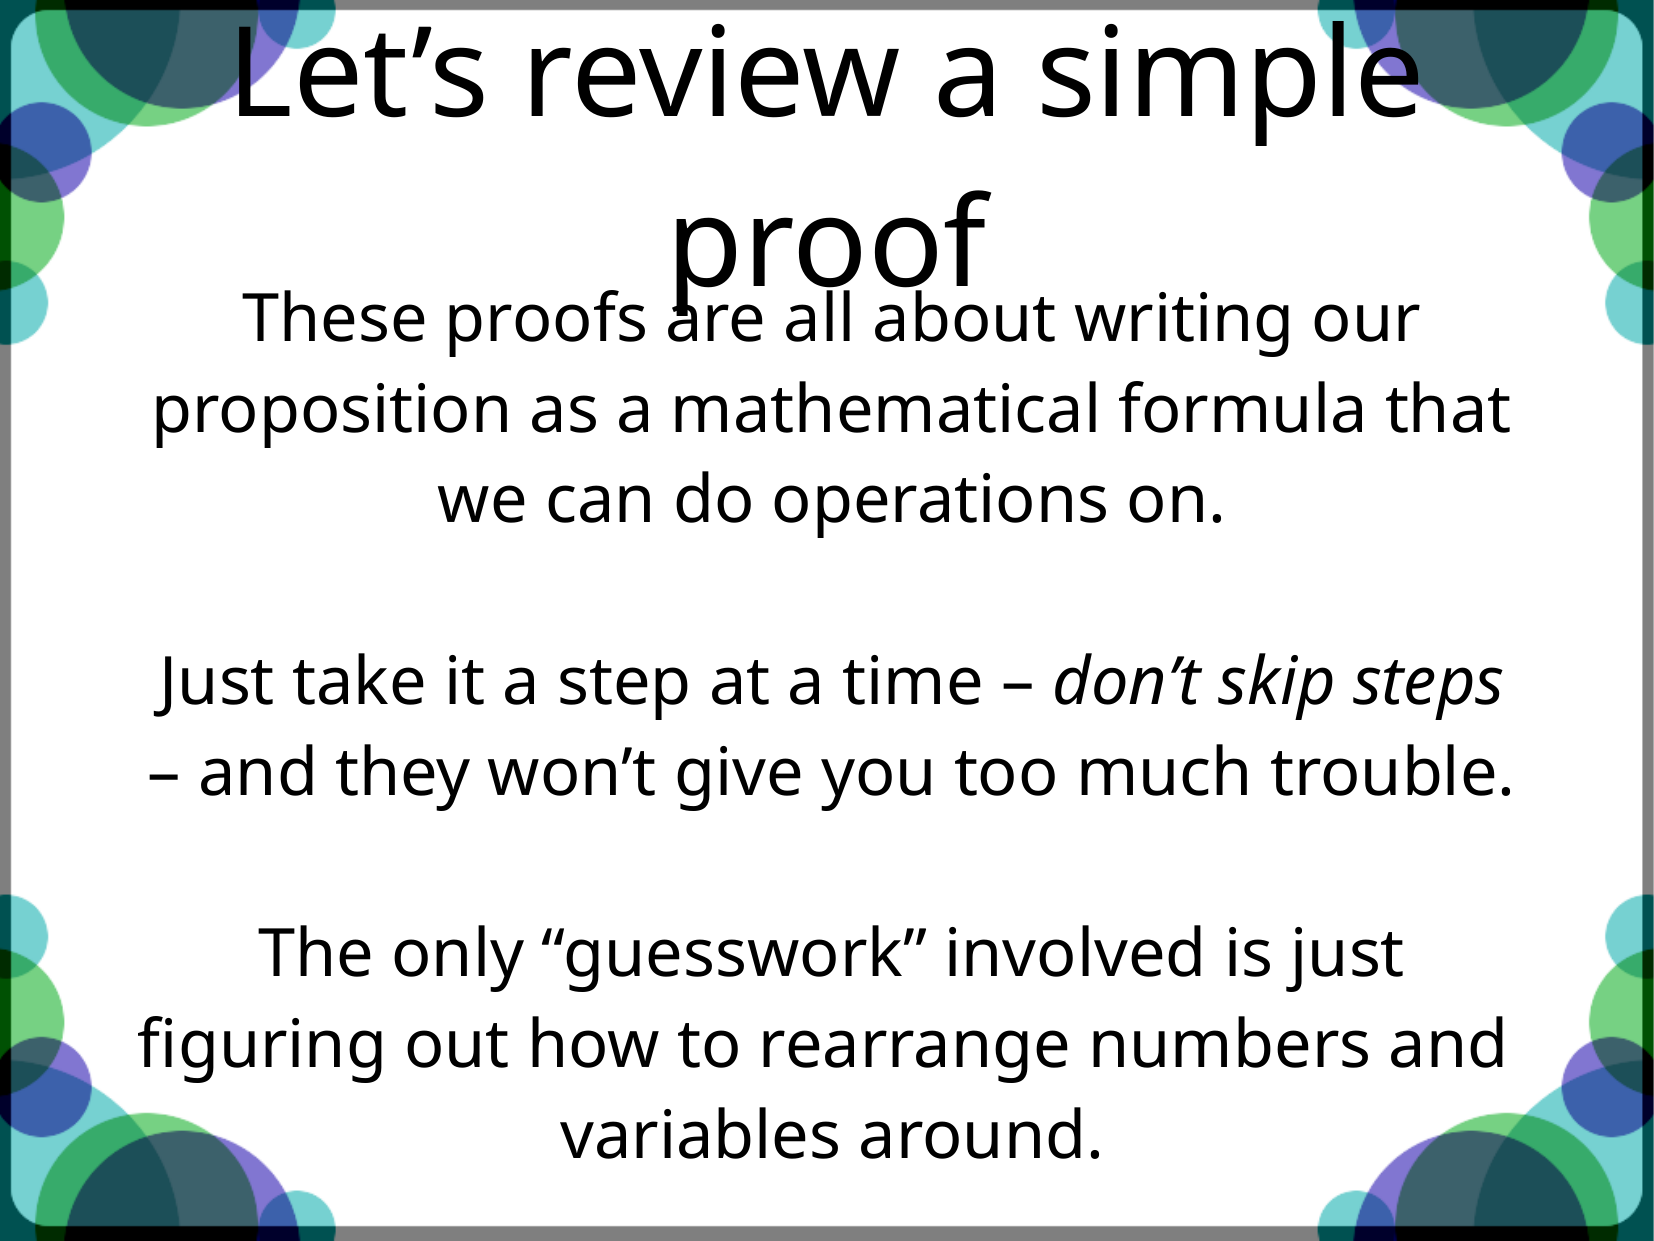

# Let’s review a simple proof
These proofs are all about writing our proposition as a mathematical formula that we can do operations on.
Just take it a step at a time – don’t skip steps – and they won’t give you too much trouble.
The only “guesswork” involved is just figuring out how to rearrange numbers and
variables around.